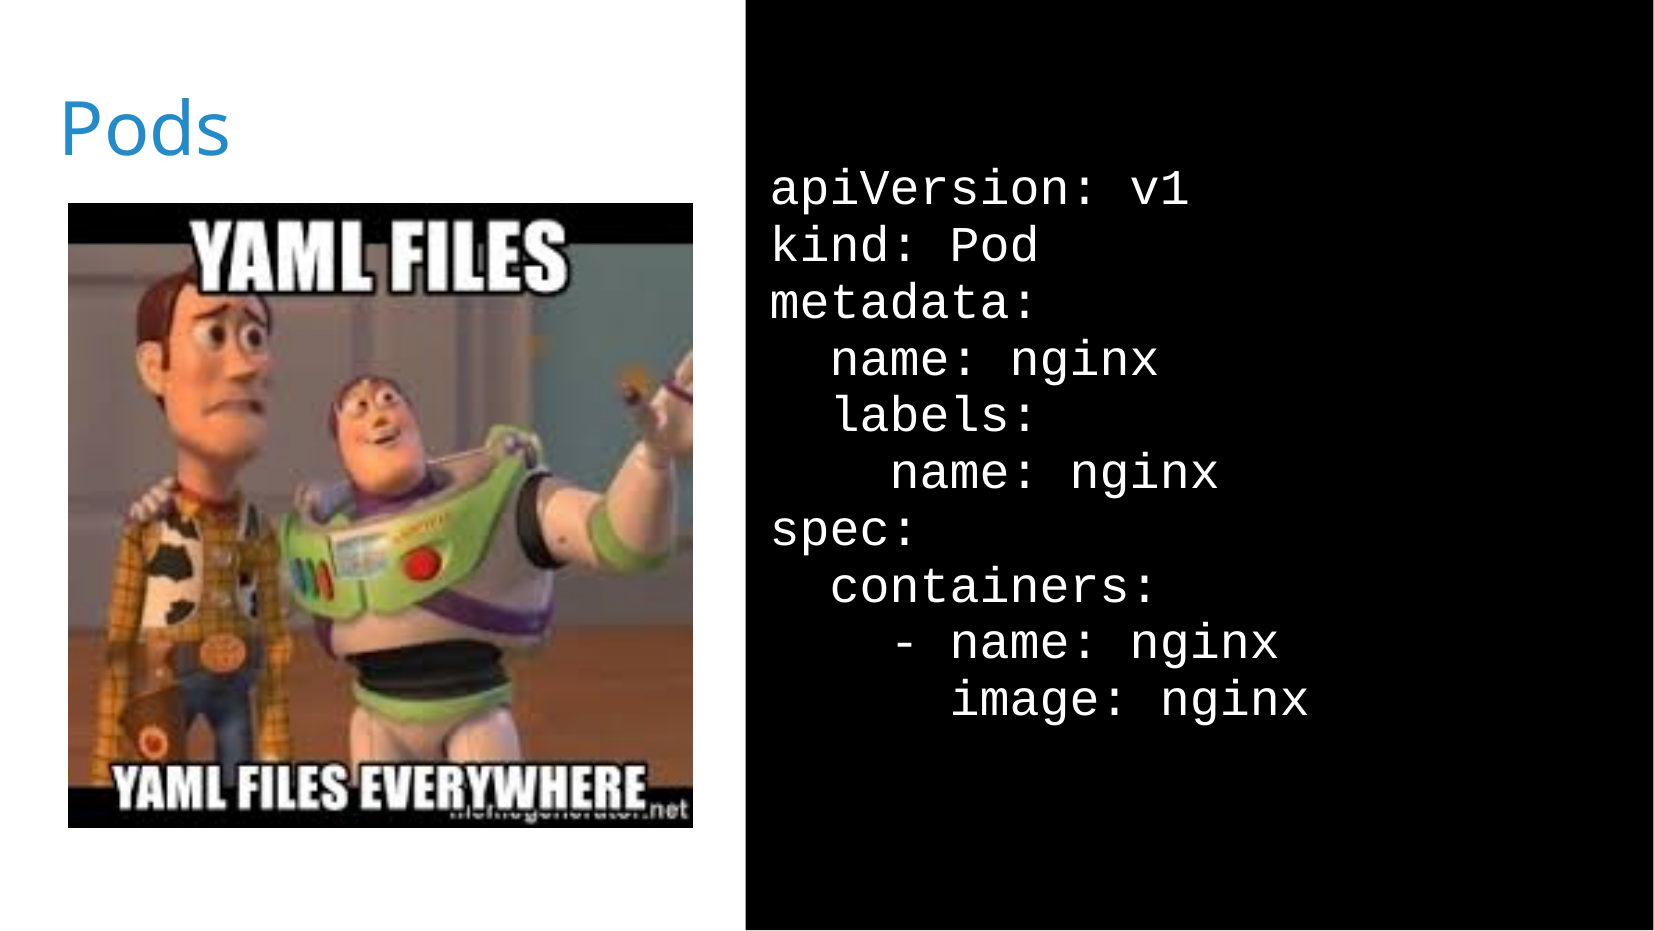

apiVersion: v1
kind: Pod
metadata:
 name: nginx
 labels:
 name: nginx
spec:
 containers:
 - name: nginx
 image: nginx
# Pods